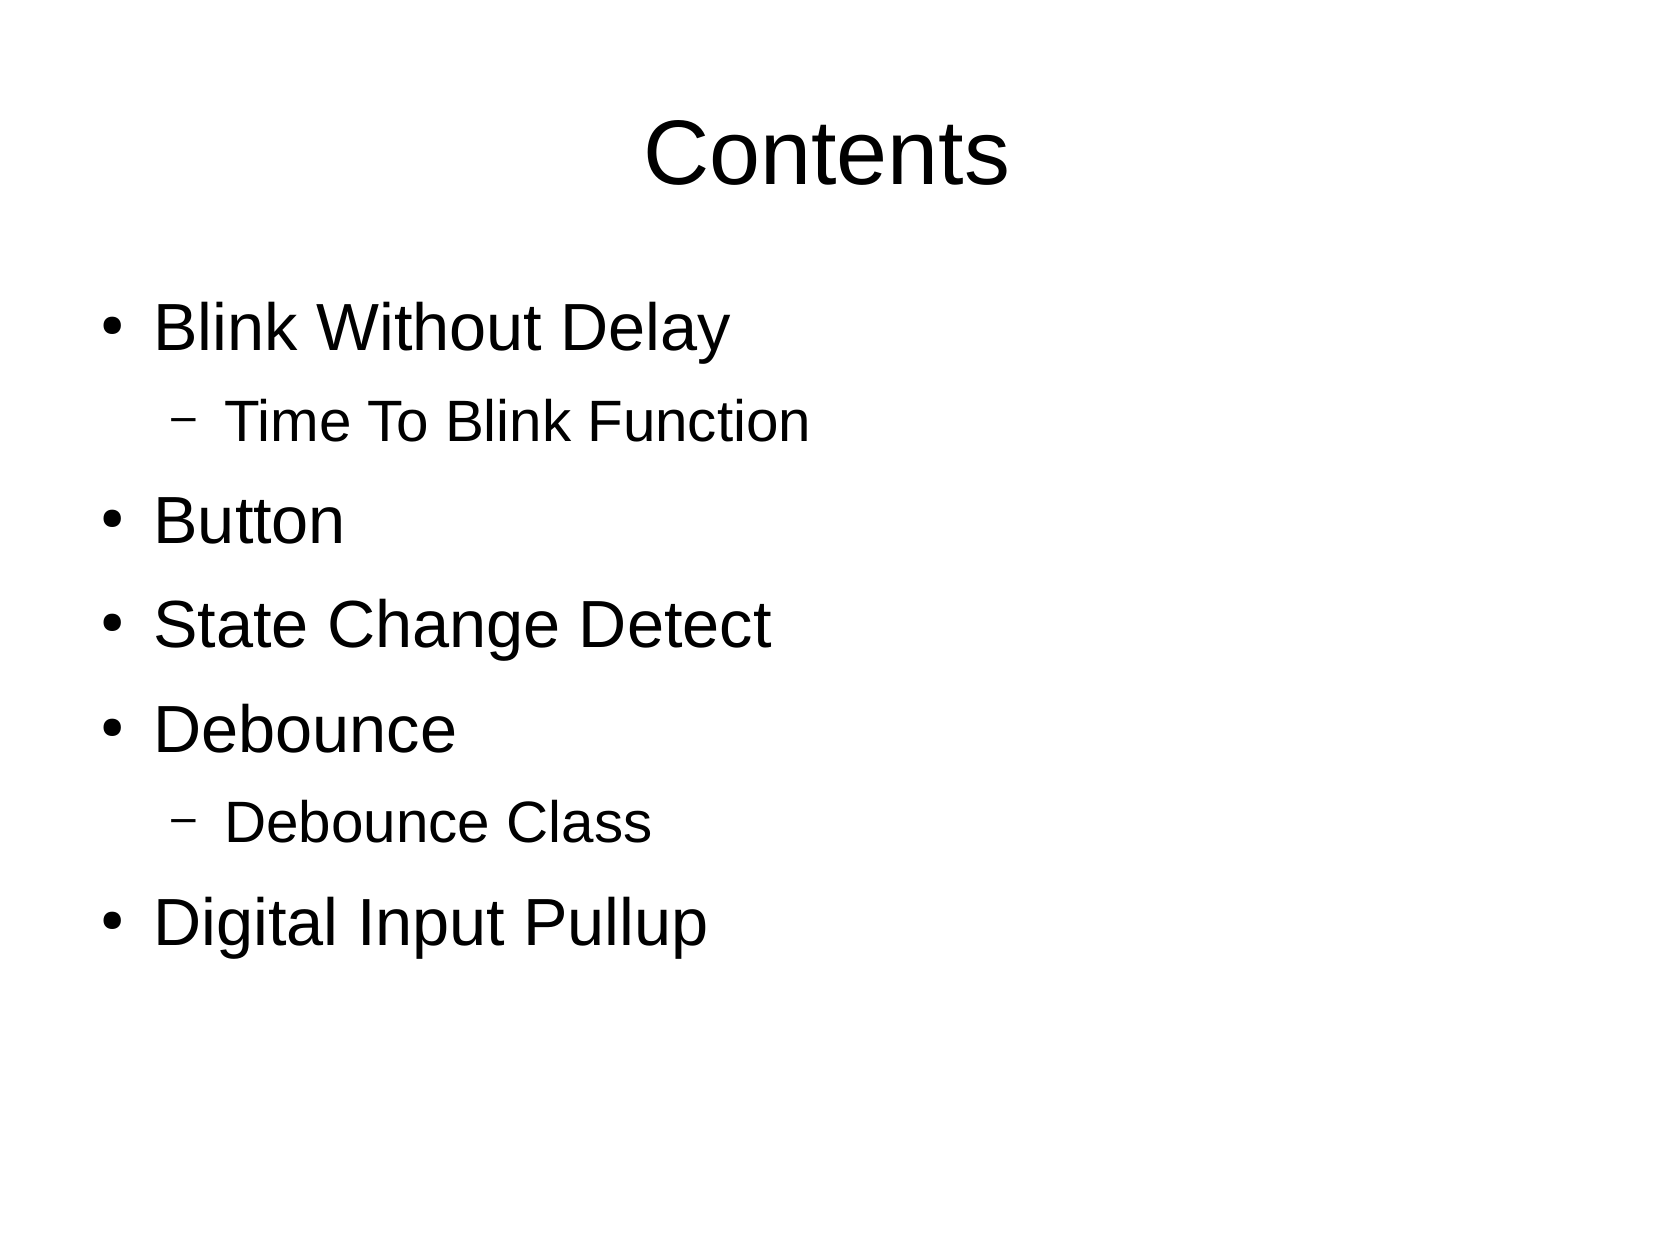

# Contents
Blink Without Delay
Time To Blink Function
Button
State Change Detect
Debounce
Debounce Class
Digital Input Pullup